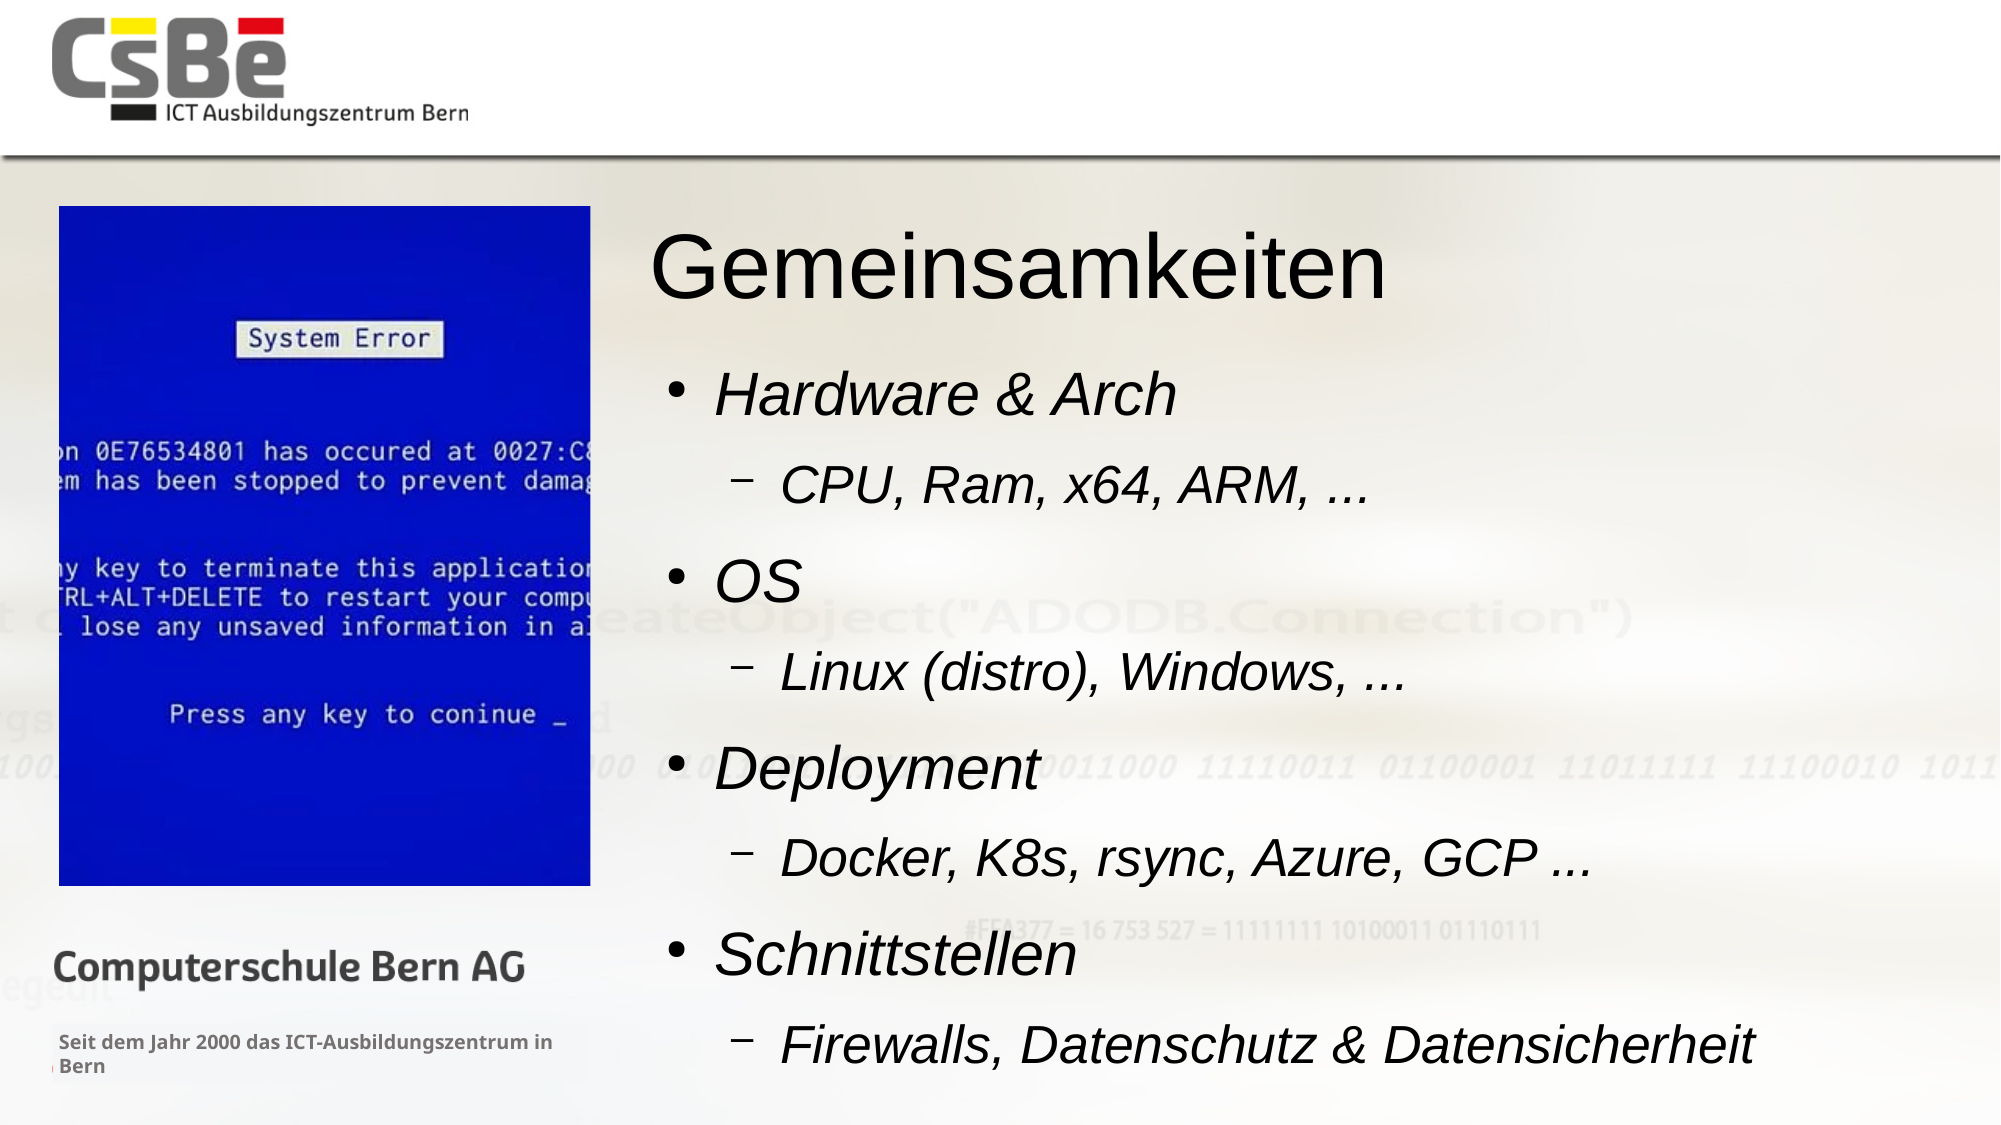

Gemeinsamkeiten
# Hardware & Arch
CPU, Ram, x64, ARM, ...
OS
Linux (distro), Windows, ...
Deployment
Docker, K8s, rsync, Azure, GCP ...
Schnittstellen
Firewalls, Datenschutz & Datensicherheit